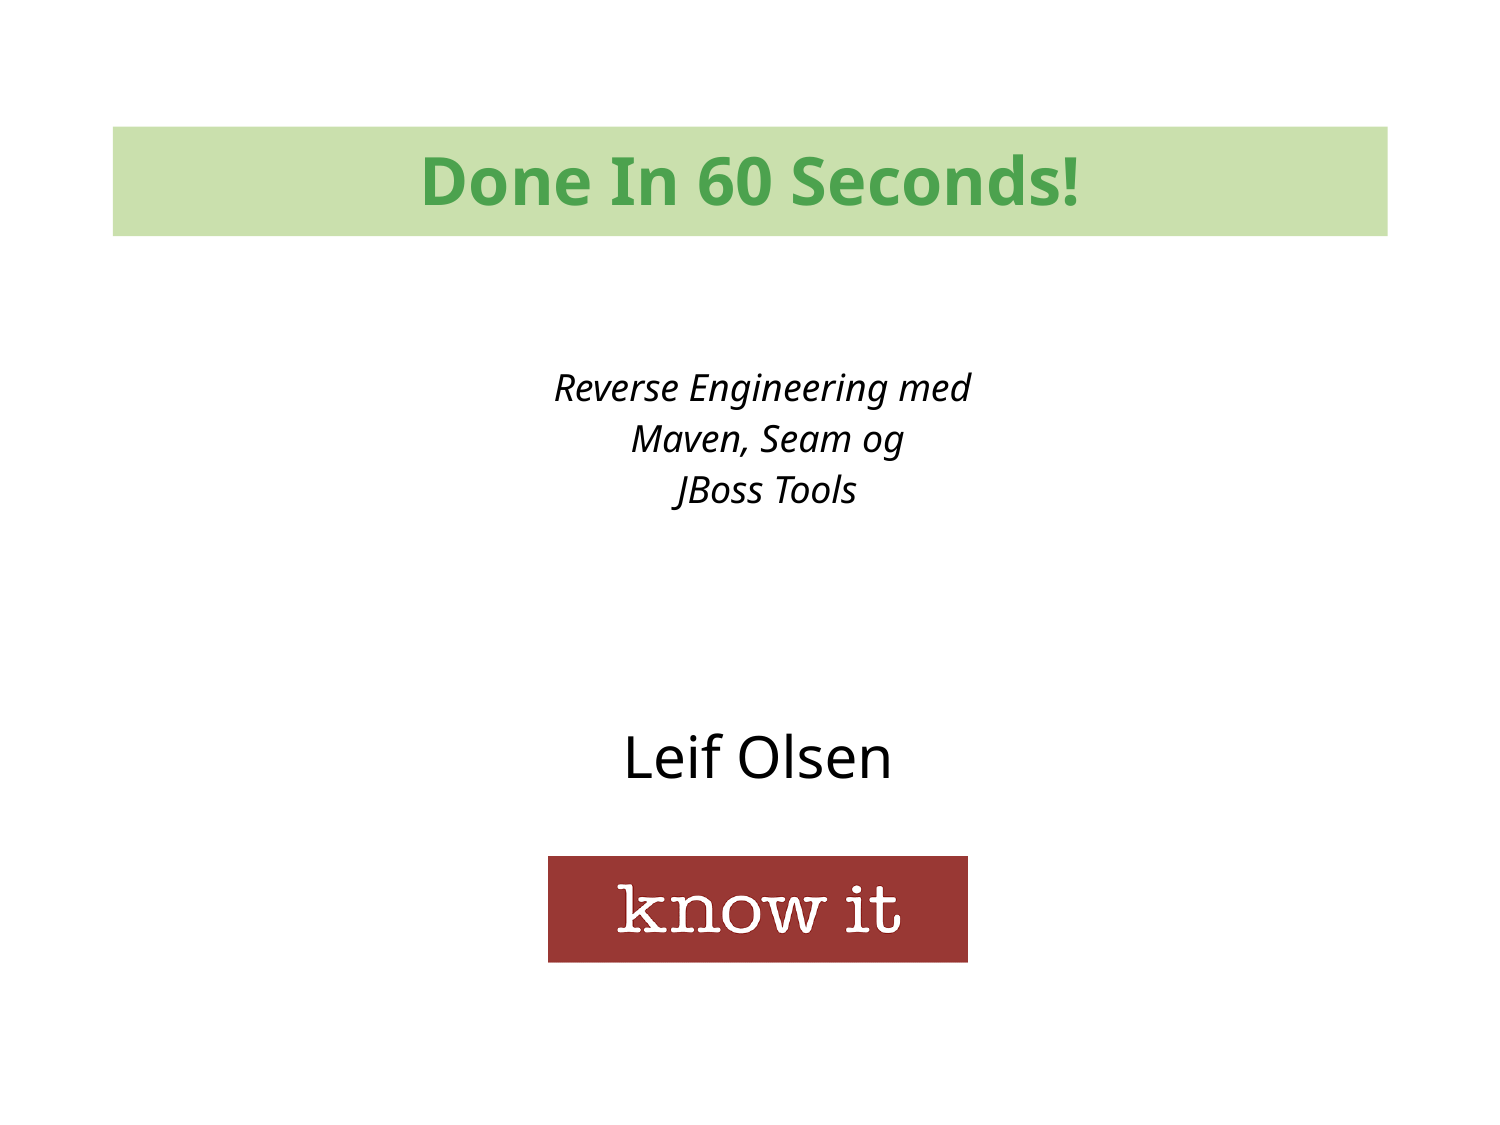

Done In 60 Seconds!
Reverse Engineering med
Maven, Seam og
JBoss Tools
Leif Olsen